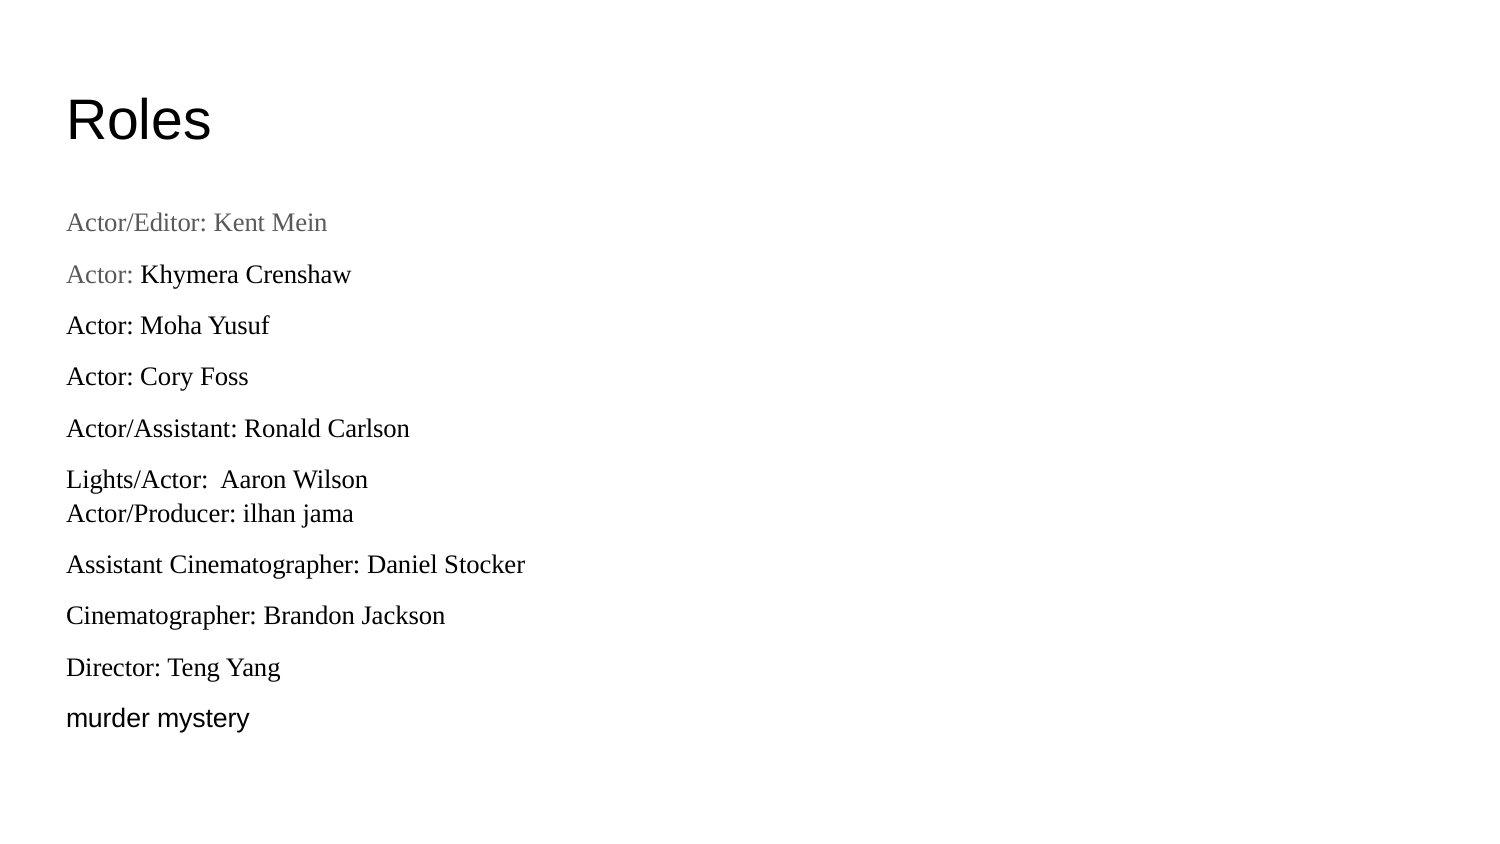

Roles
Actor/Editor: Kent Mein
Actor: Khymera Crenshaw
Actor: Moha Yusuf
Actor: Cory Foss
Actor/Assistant: Ronald Carlson
Lights/Actor: Aaron Wilson
Actor/Producer: ilhan jama
Assistant Cinematographer: Daniel Stocker
Cinematographer: Brandon Jackson
Director: Teng Yang
murder mystery